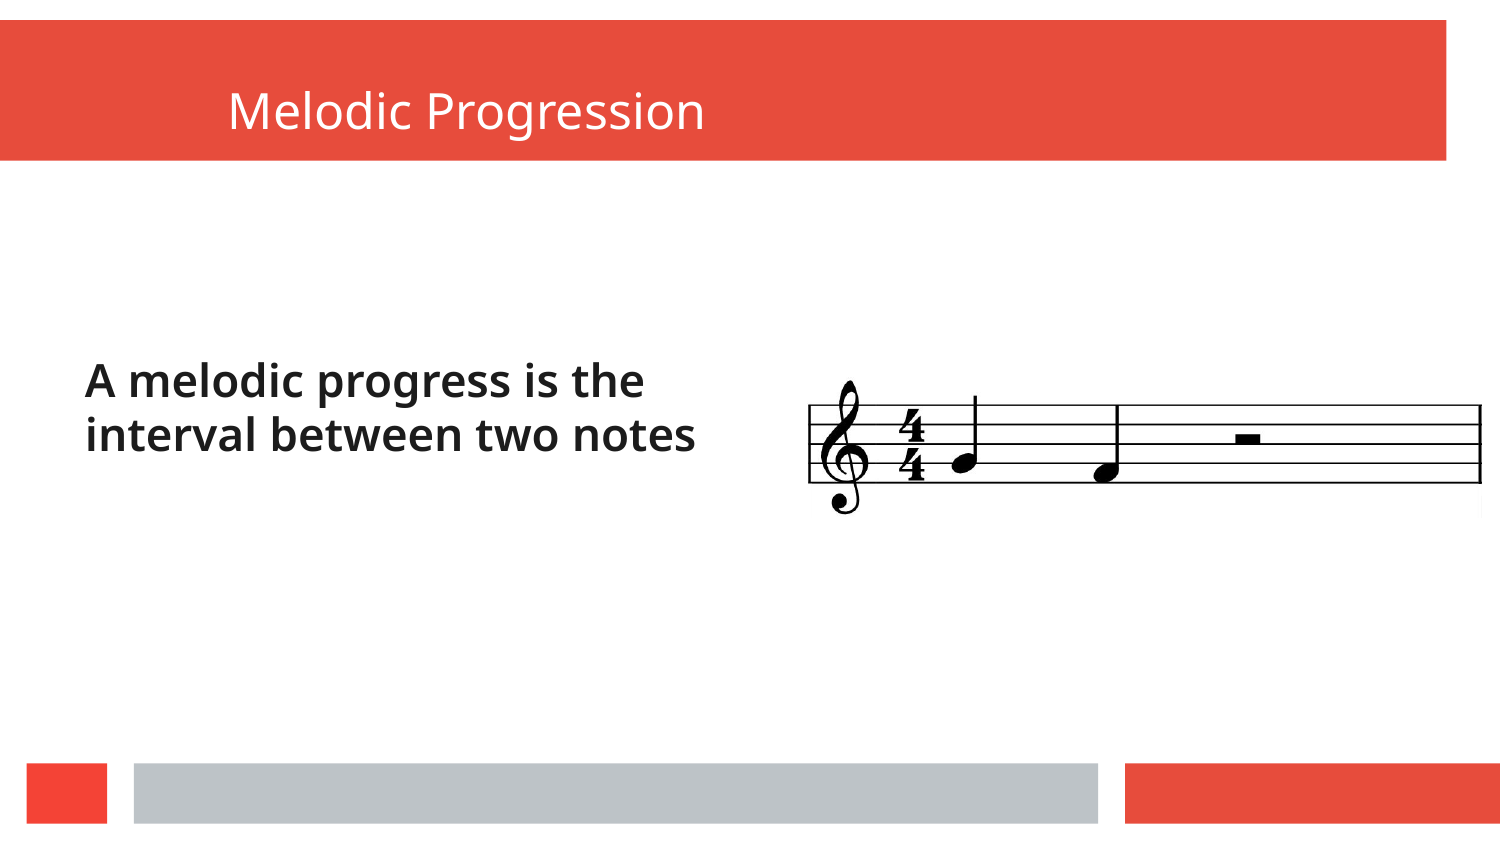

# Melodic Progression
A melodic progress is the interval between two notes